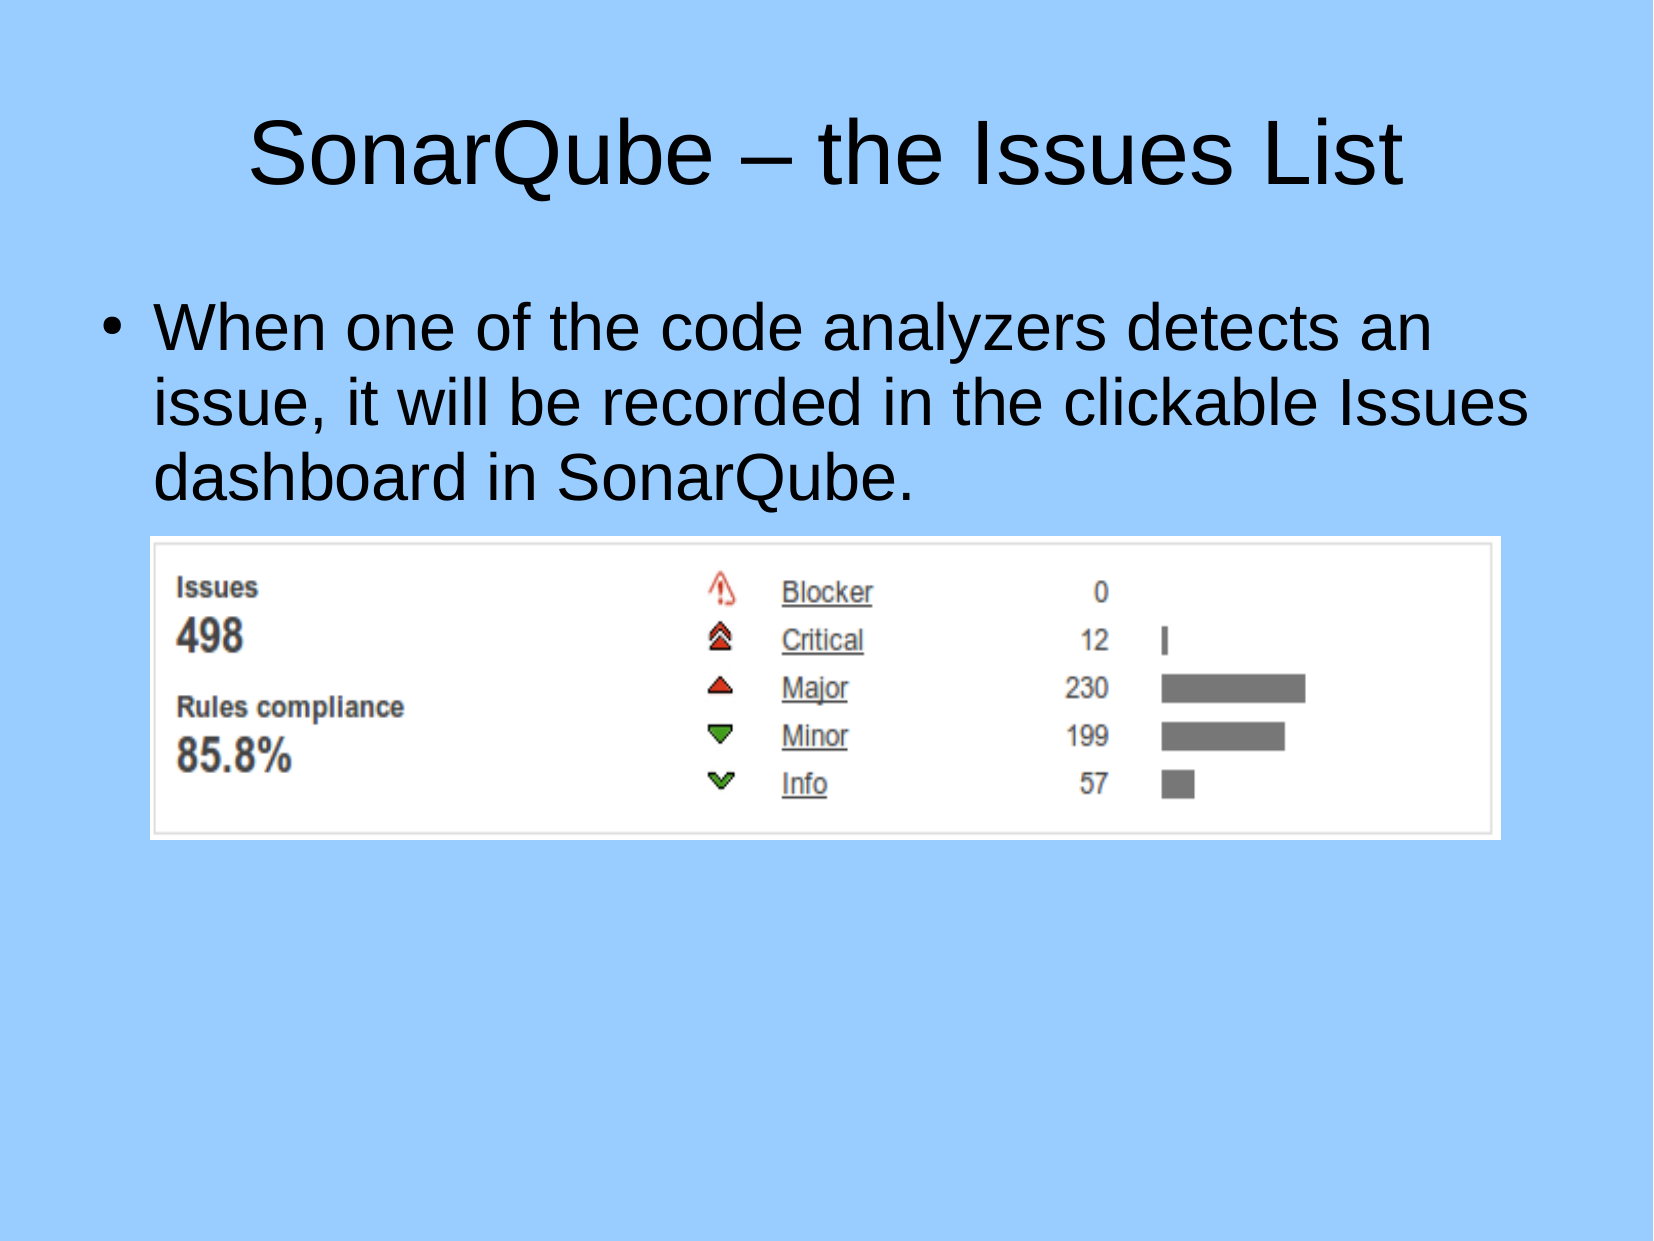

# SonarQube – the Issues List
When one of the code analyzers detects an issue, it will be recorded in the clickable Issues dashboard in SonarQube.